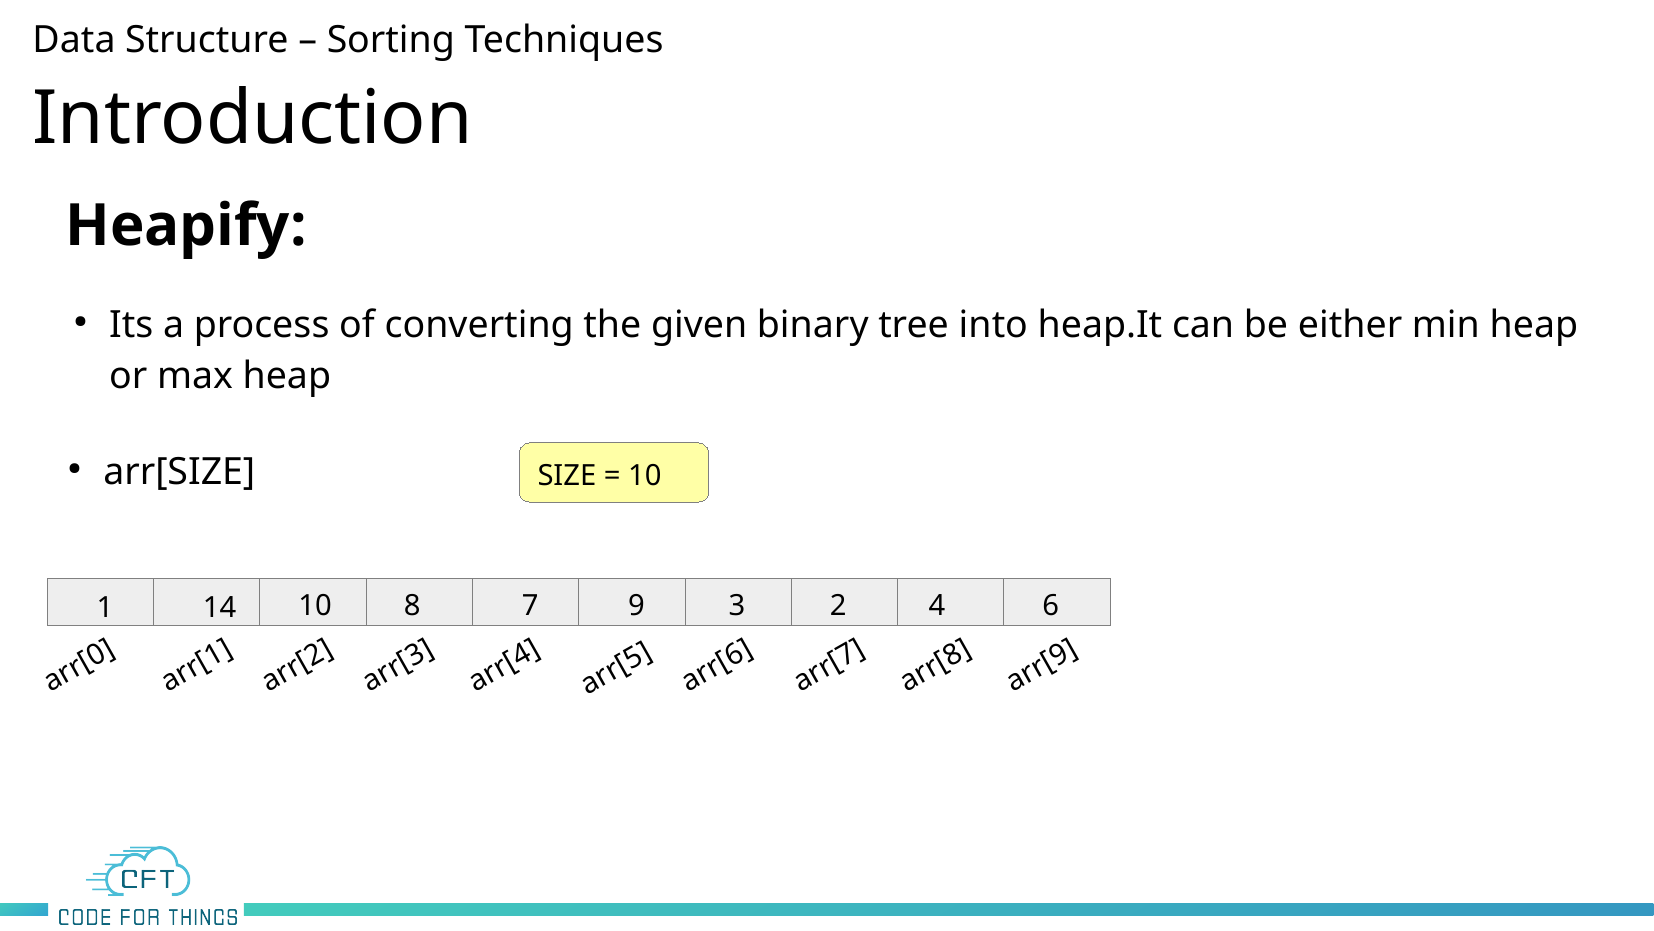

# Data Structure – Sorting Techniques Introduction
 Heapify:
Its a process of converting the given binary tree into heap.It can be either min heap or max heap
arr[SIZE]
SIZE = 10
10
8
7
9
3
2
4
6
arr[0]
arr[1]
arr[2]
arr[3]
arr[4]
arr[6]
arr[7]
arr[8]
arr[9]
arr[5]
1
14